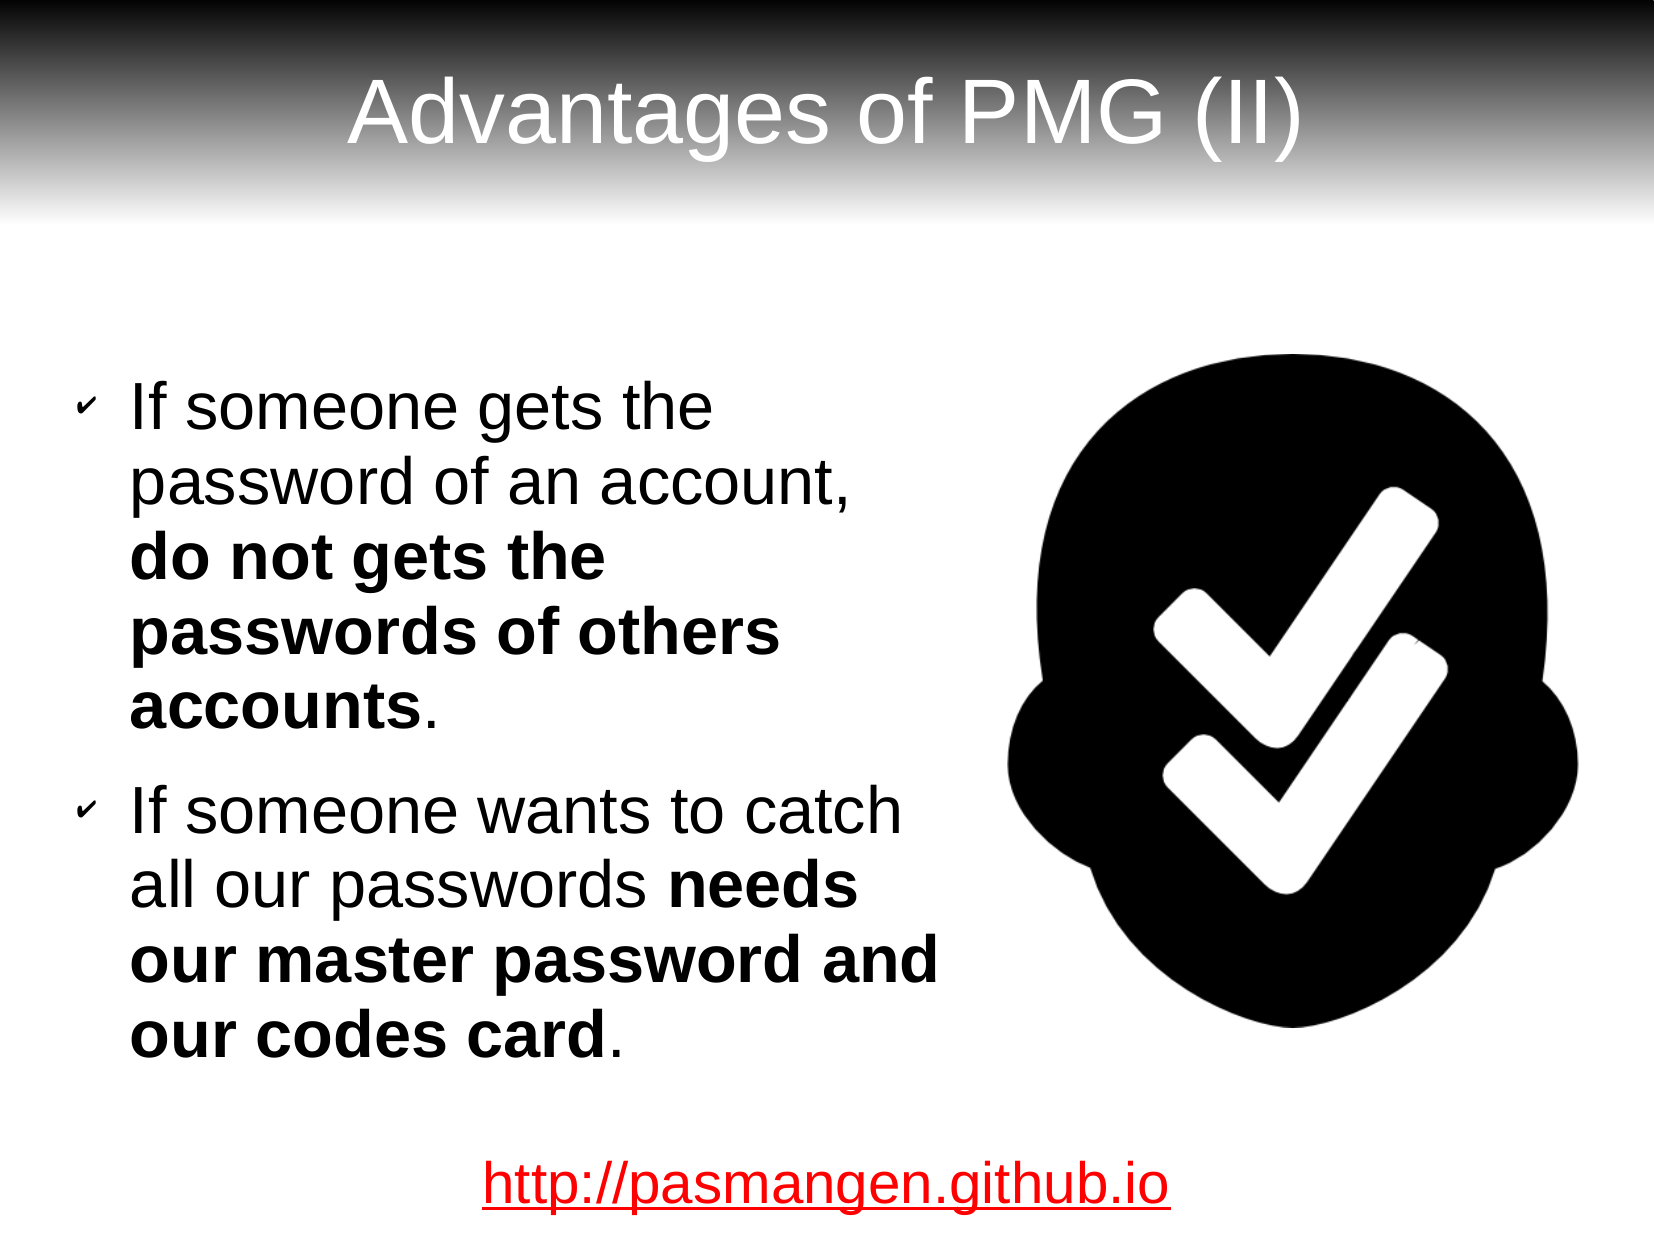

# Advantages of PMG (II)
If someone gets the password of an account, do not gets the passwords of others accounts.
If someone wants to catch all our passwords needs our master password and our codes card.
http://pasmangen.github.io